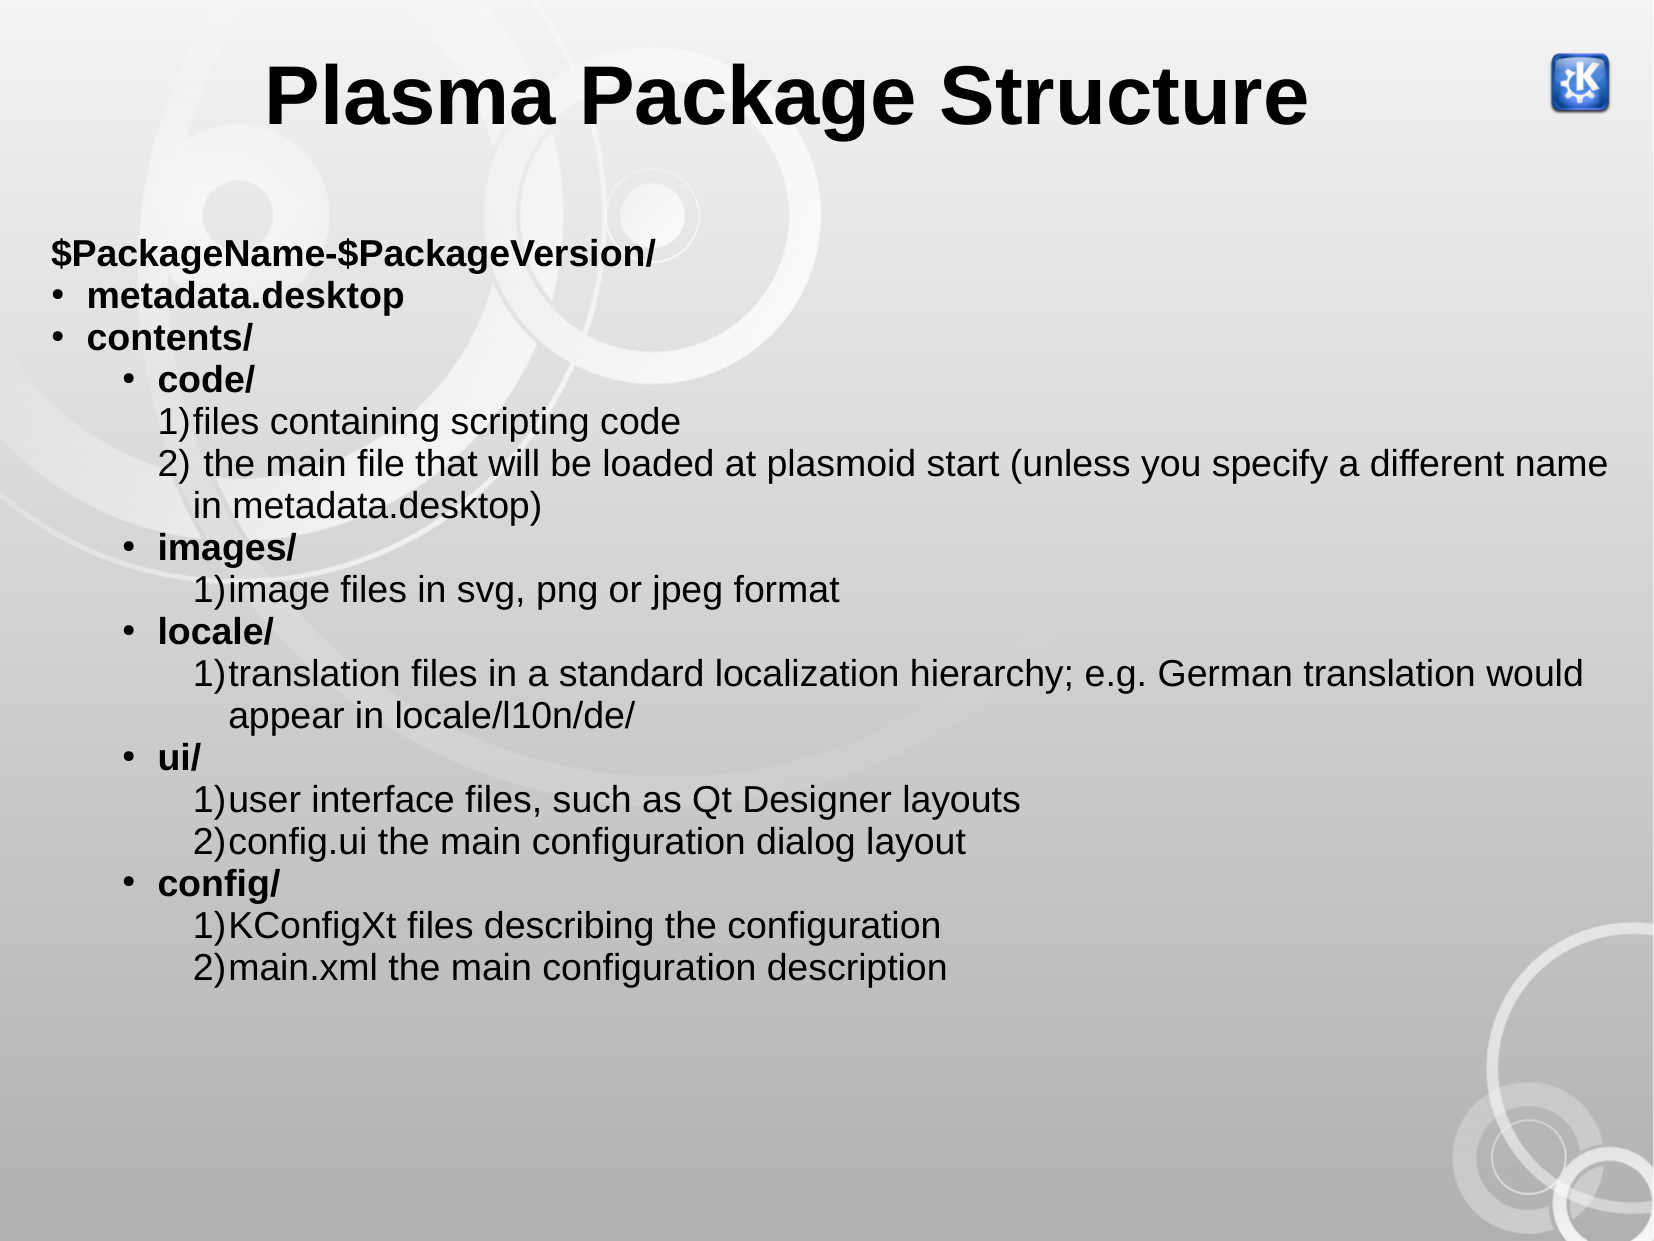

Plasma Package Structure
$PackageName-$PackageVersion/
metadata.desktop
contents/
code/
files containing scripting code
 the main file that will be loaded at plasmoid start (unless you specify a different name in metadata.desktop)
images/
image files in svg, png or jpeg format
locale/
translation files in a standard localization hierarchy; e.g. German translation would appear in locale/l10n/de/
ui/
user interface files, such as Qt Designer layouts
config.ui the main configuration dialog layout
config/
KConfigXt files describing the configuration
main.xml the main configuration description